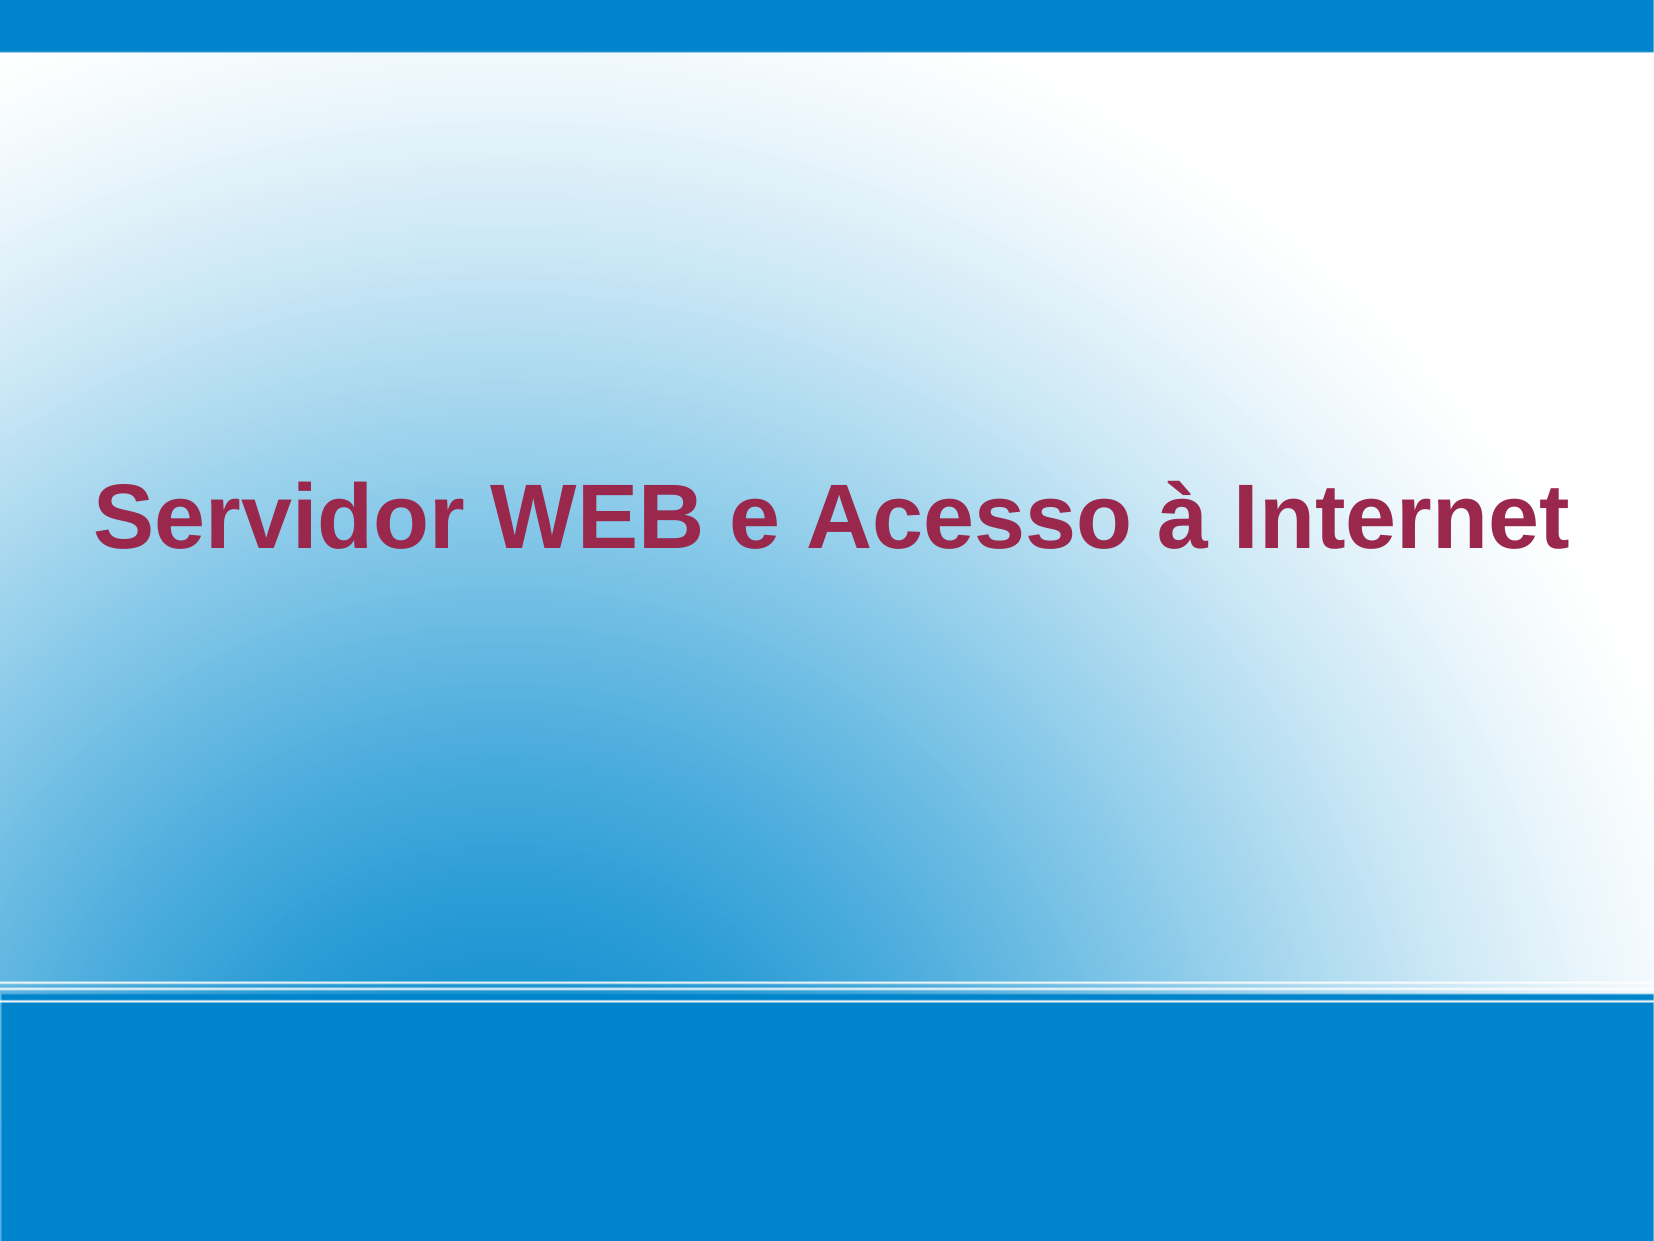

# Servidor WEB e Acesso à Internet